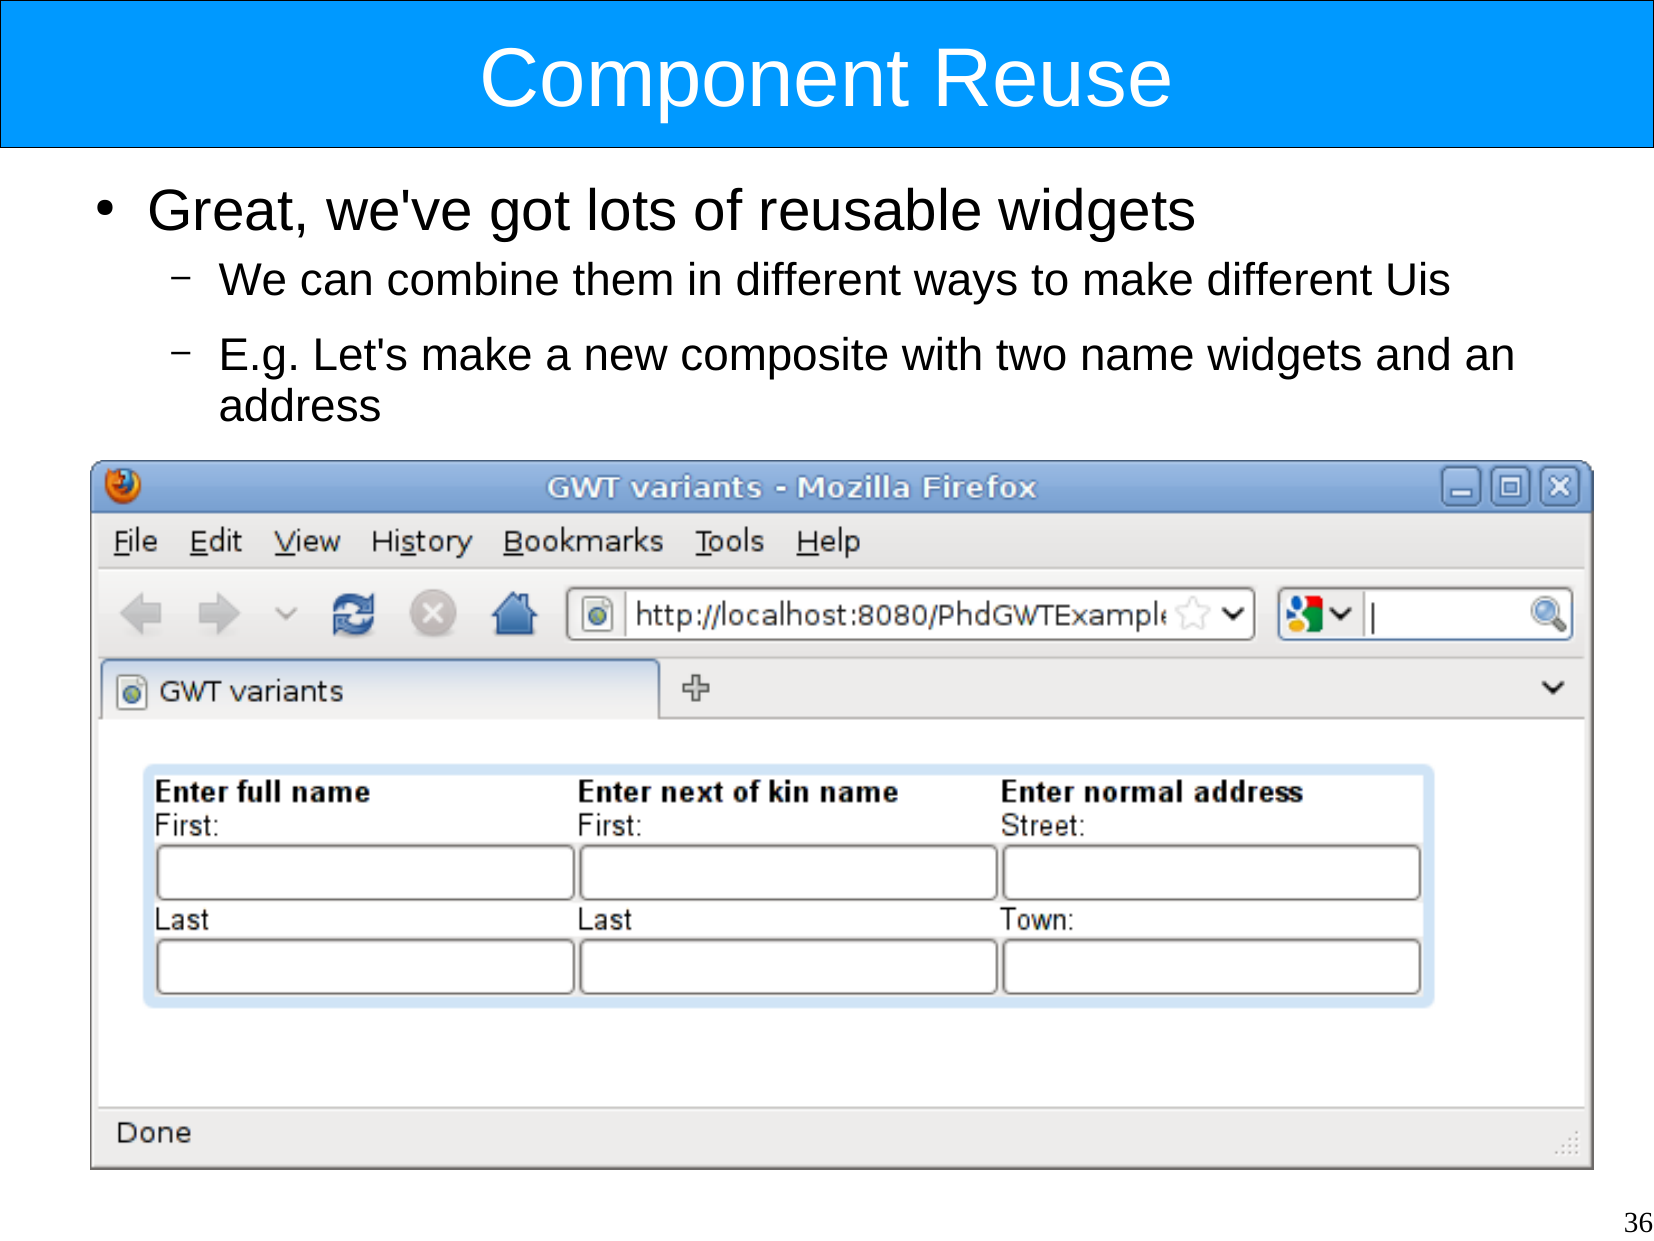

# Component Reuse
Great, we've got lots of reusable widgets
We can combine them in different ways to make different Uis
E.g. Let's make a new composite with two name widgets and an address
36